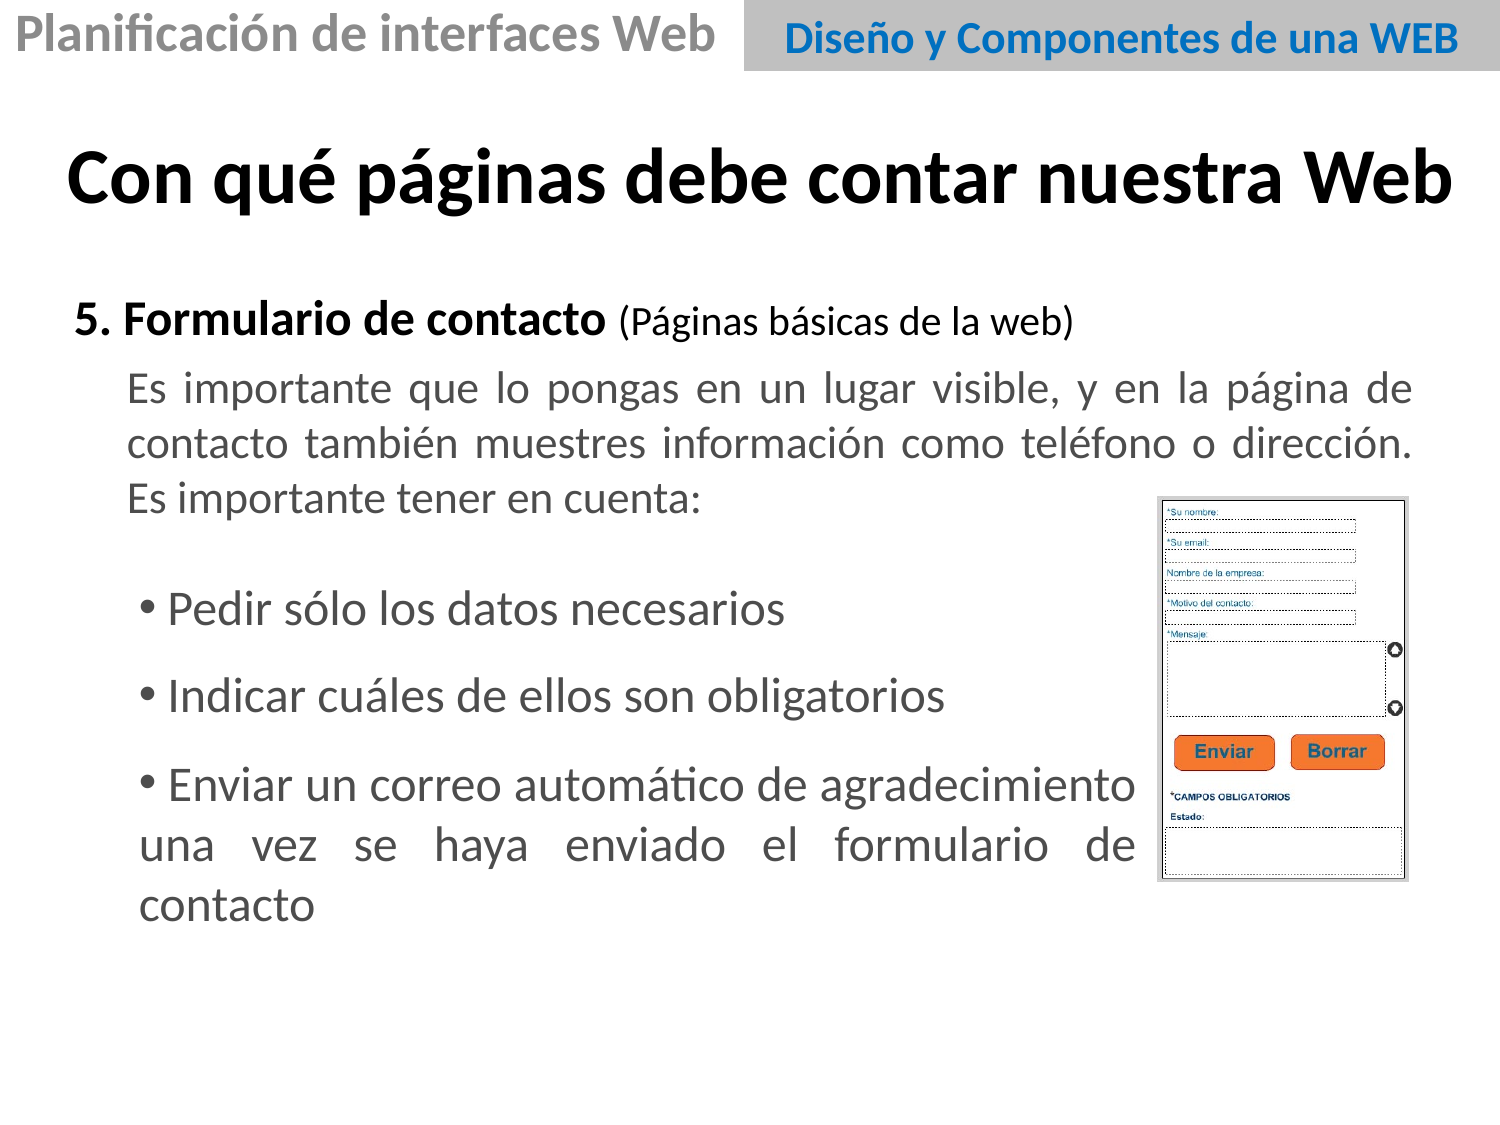

# Planificación de interfaces Web
Diseño y Componentes de una WEB
Con qué páginas debe contar nuestra Web
5. Formulario de contacto (Páginas básicas de la web)
Es importante que lo pongas en un lugar visible, y en la página de contacto también muestres información como teléfono o dirección. Es importante tener en cuenta:
 Pedir sólo los datos necesarios
 Indicar cuáles de ellos son obligatorios
 Enviar un correo automático de agradecimiento una vez se haya enviado el formulario de contacto